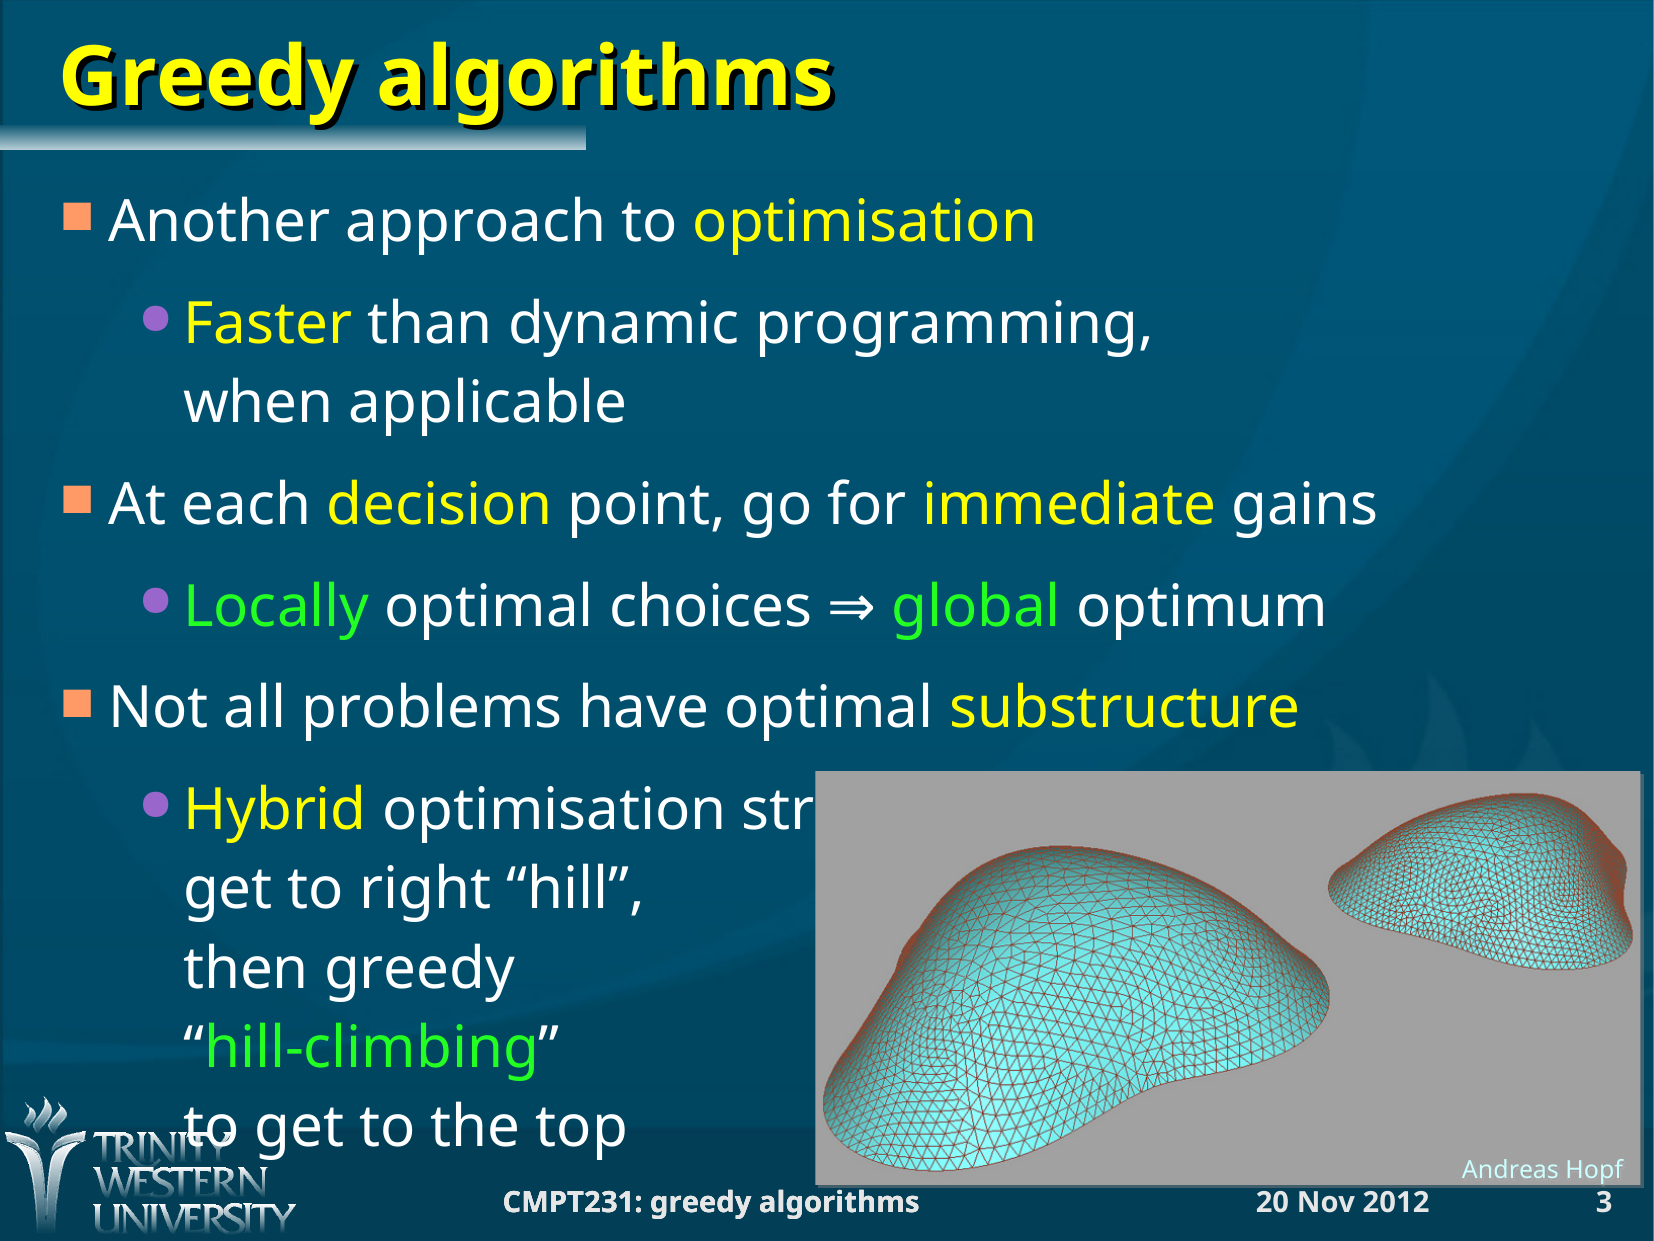

# Greedy algorithms
Another approach to optimisation
Faster than dynamic programming,
when applicable
At each decision point, go for immediate gains
Locally optimal choices ⇒ global optimum
Not all problems have optimal substructure
Hybrid optimisation strategies use large jumps to get to right “hill”,
then greedy
“hill-climbing”
to get to the top
Andreas Hopf
CMPT231: greedy algorithms
20 Nov 2012
3